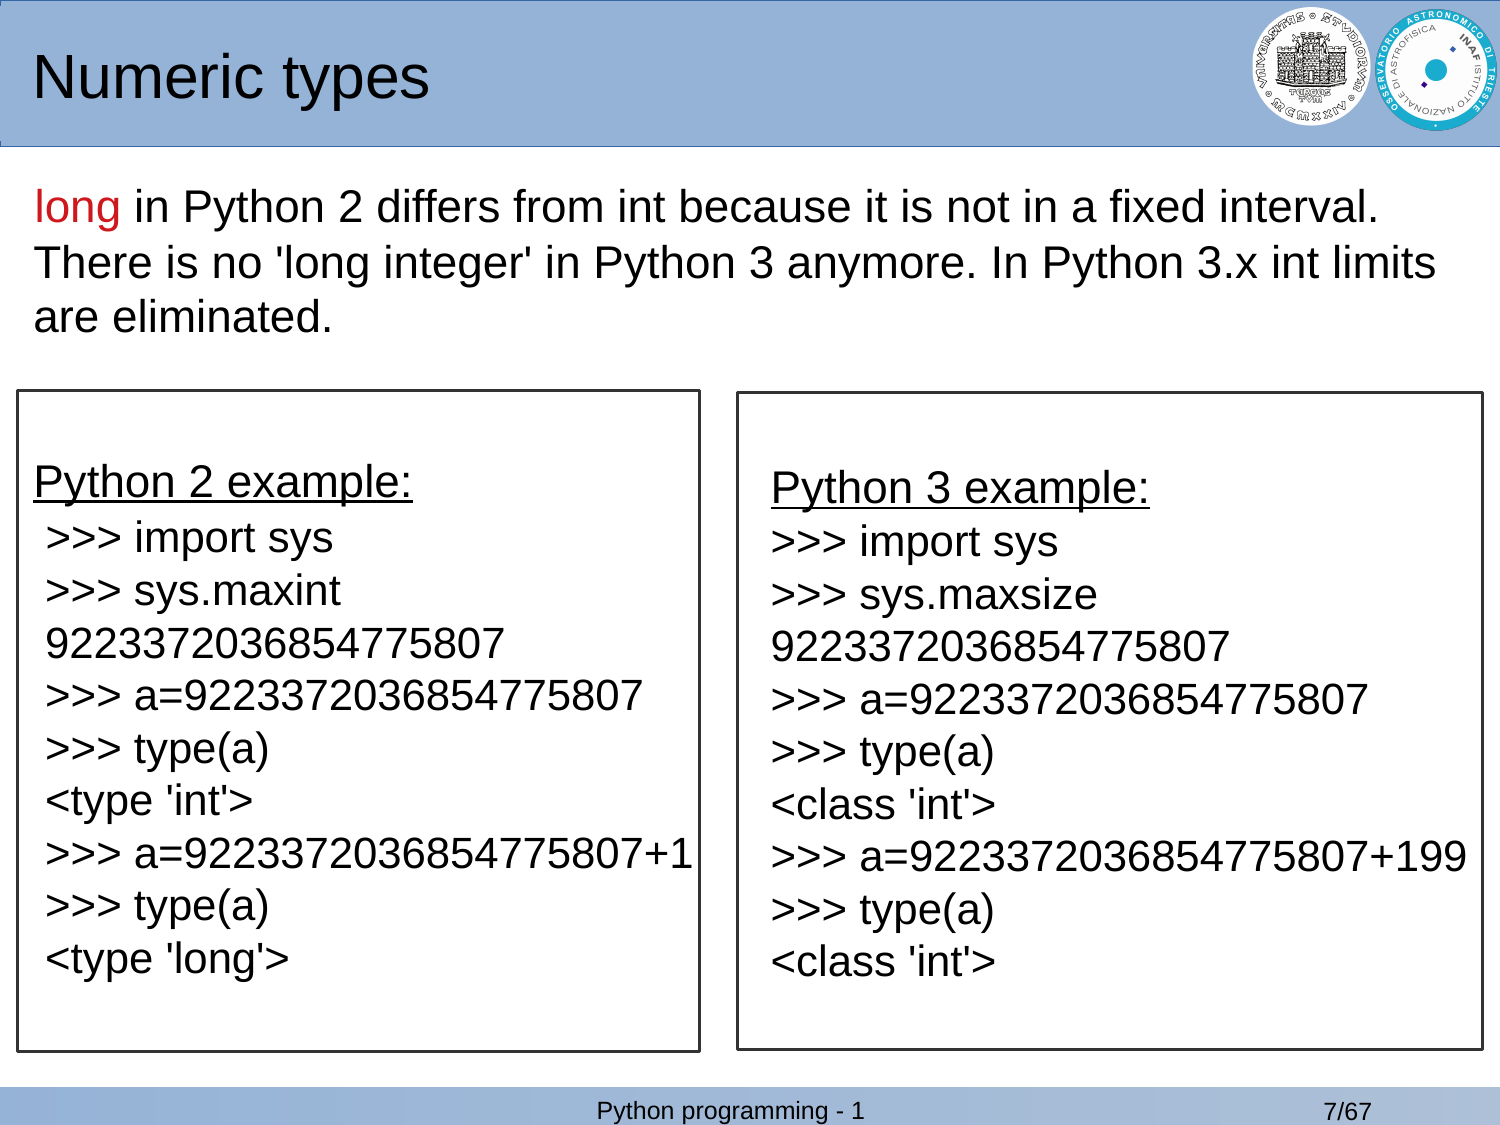

Numeric types
# long in Python 2 differs from int because it is not in a fixed interval.
 There is no 'long integer' in Python 3 anymore. In Python 3.x int limits
 are eliminated.
 Python 2 example:
 >>> import sys
 >>> sys.maxint
 9223372036854775807
 >>> a=9223372036854775807
 >>> type(a)
 <type 'int'>
 >>> a=9223372036854775807+1
 >>> type(a)
 <type 'long'>
Python 3 example:
>>> import sys
>>> sys.maxsize
9223372036854775807
>>> a=9223372036854775807
>>> type(a)
<class 'int'>
>>> a=9223372036854775807+199
>>> type(a)
<class 'int'>